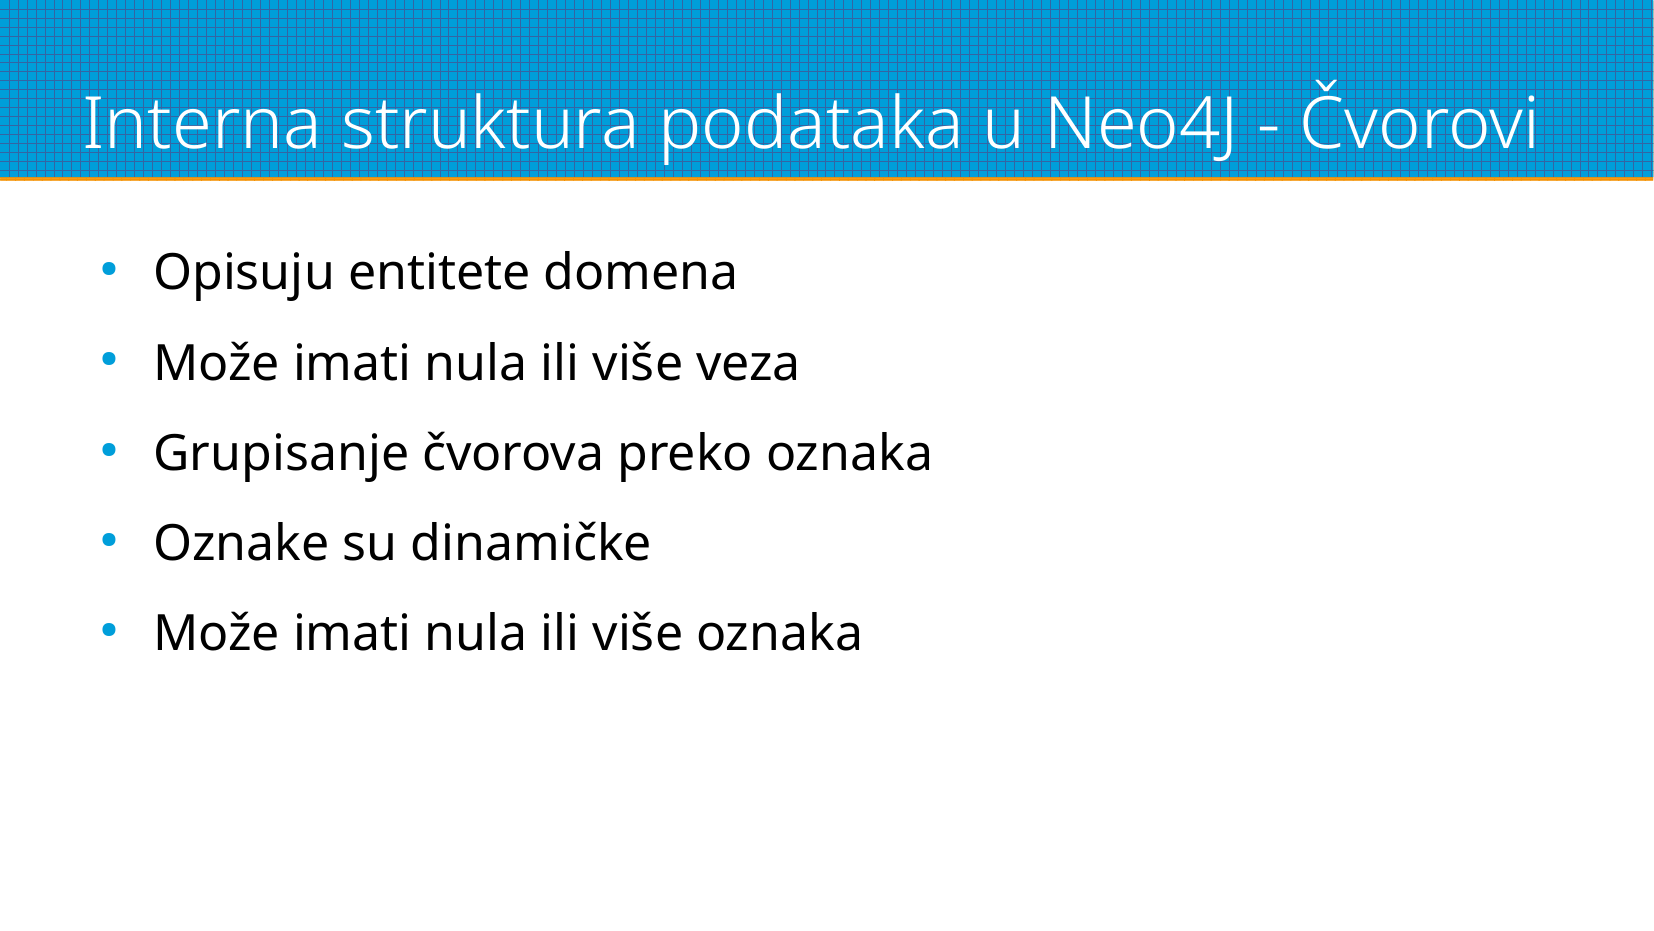

# Interna struktura podataka u Neo4J - Čvorovi
Opisuju entitete domena
Može imati nula ili više veza
Grupisanje čvorova preko oznaka
Oznake su dinamičke
Može imati nula ili više oznaka